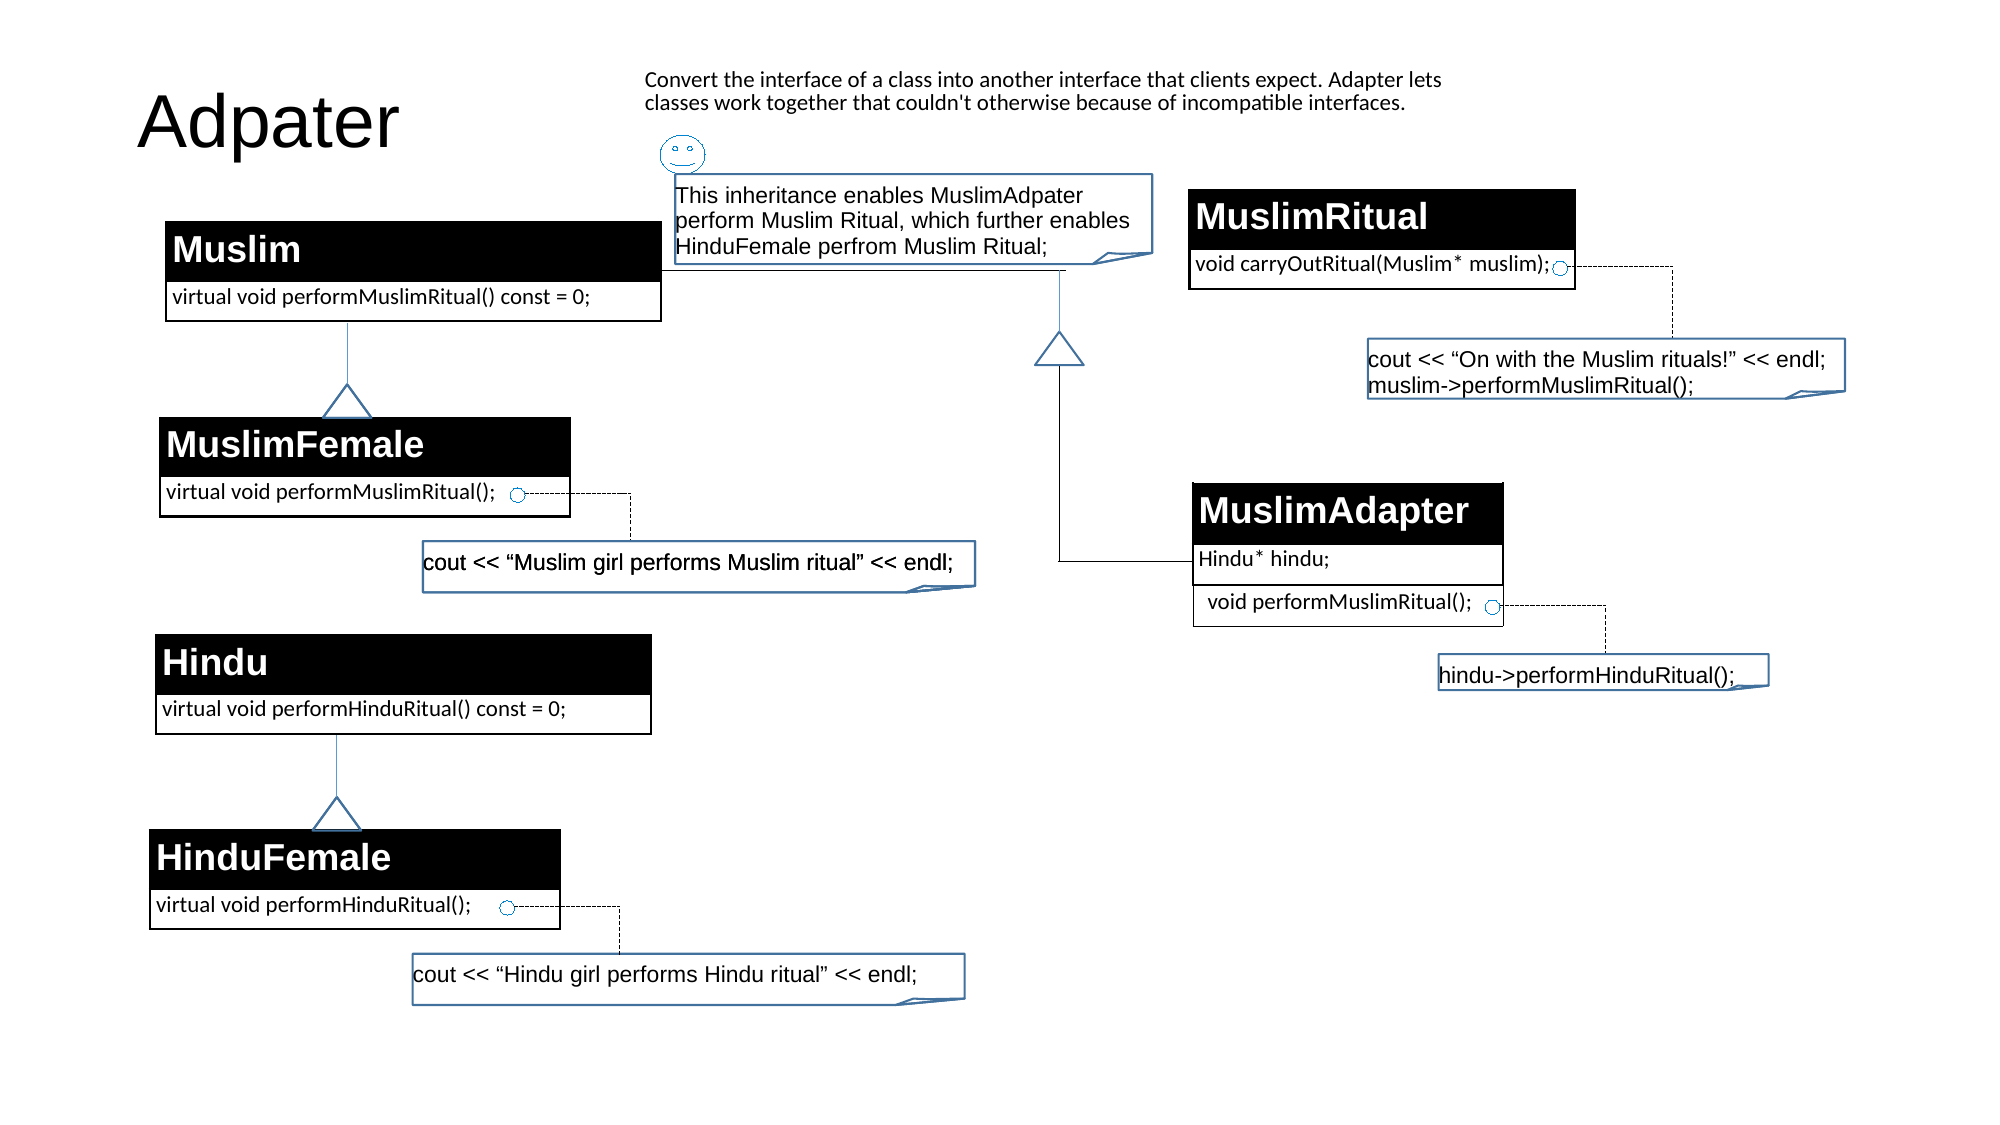

# Adpater
Convert the interface of a class into another interface that clients expect. Adapter lets classes work together that couldn't otherwise because of incompatible interfaces.
This inheritance enables MuslimAdpater
perform Muslim Ritual, which further enables
HinduFemale perfrom Muslim Ritual;
| MuslimRitual |
| --- |
| void carryOutRitual(Muslim\* muslim); |
| Muslim |
| --- |
| virtual void performMuslimRitual() const = 0; |
| Muslim |
| --- |
| virtual void performMuslimRitual() const = 0; |
cout << “On with the Muslim rituals!” << endl;
muslim->performMuslimRitual();
| MuslimFemale |
| --- |
| virtual void performMuslimRitual(); |
| MuslimFemale |
| --- |
| virtual void performMuslimRitual(); |
| MuslimAdapter |
| --- |
| Hindu\* hindu; |
| void performMuslimRitual(); |
cout << “Muslim girl performs Muslim ritual” << endl;
cout << “Muslim girl performs Muslim ritual” << endl;
| Muslim |
| --- |
| virtual void performMuslimRitual() const = 0; |
| Hindu |
| --- |
| virtual void performHinduRitual() const = 0; |
hindu->performHinduRitual();
| MuslimFemale |
| --- |
| virtual void performMuslimRitual(); |
| HinduFemale |
| --- |
| virtual void performHinduRitual(); |
cout << “Hindu girl performs Hindu ritual” << endl;